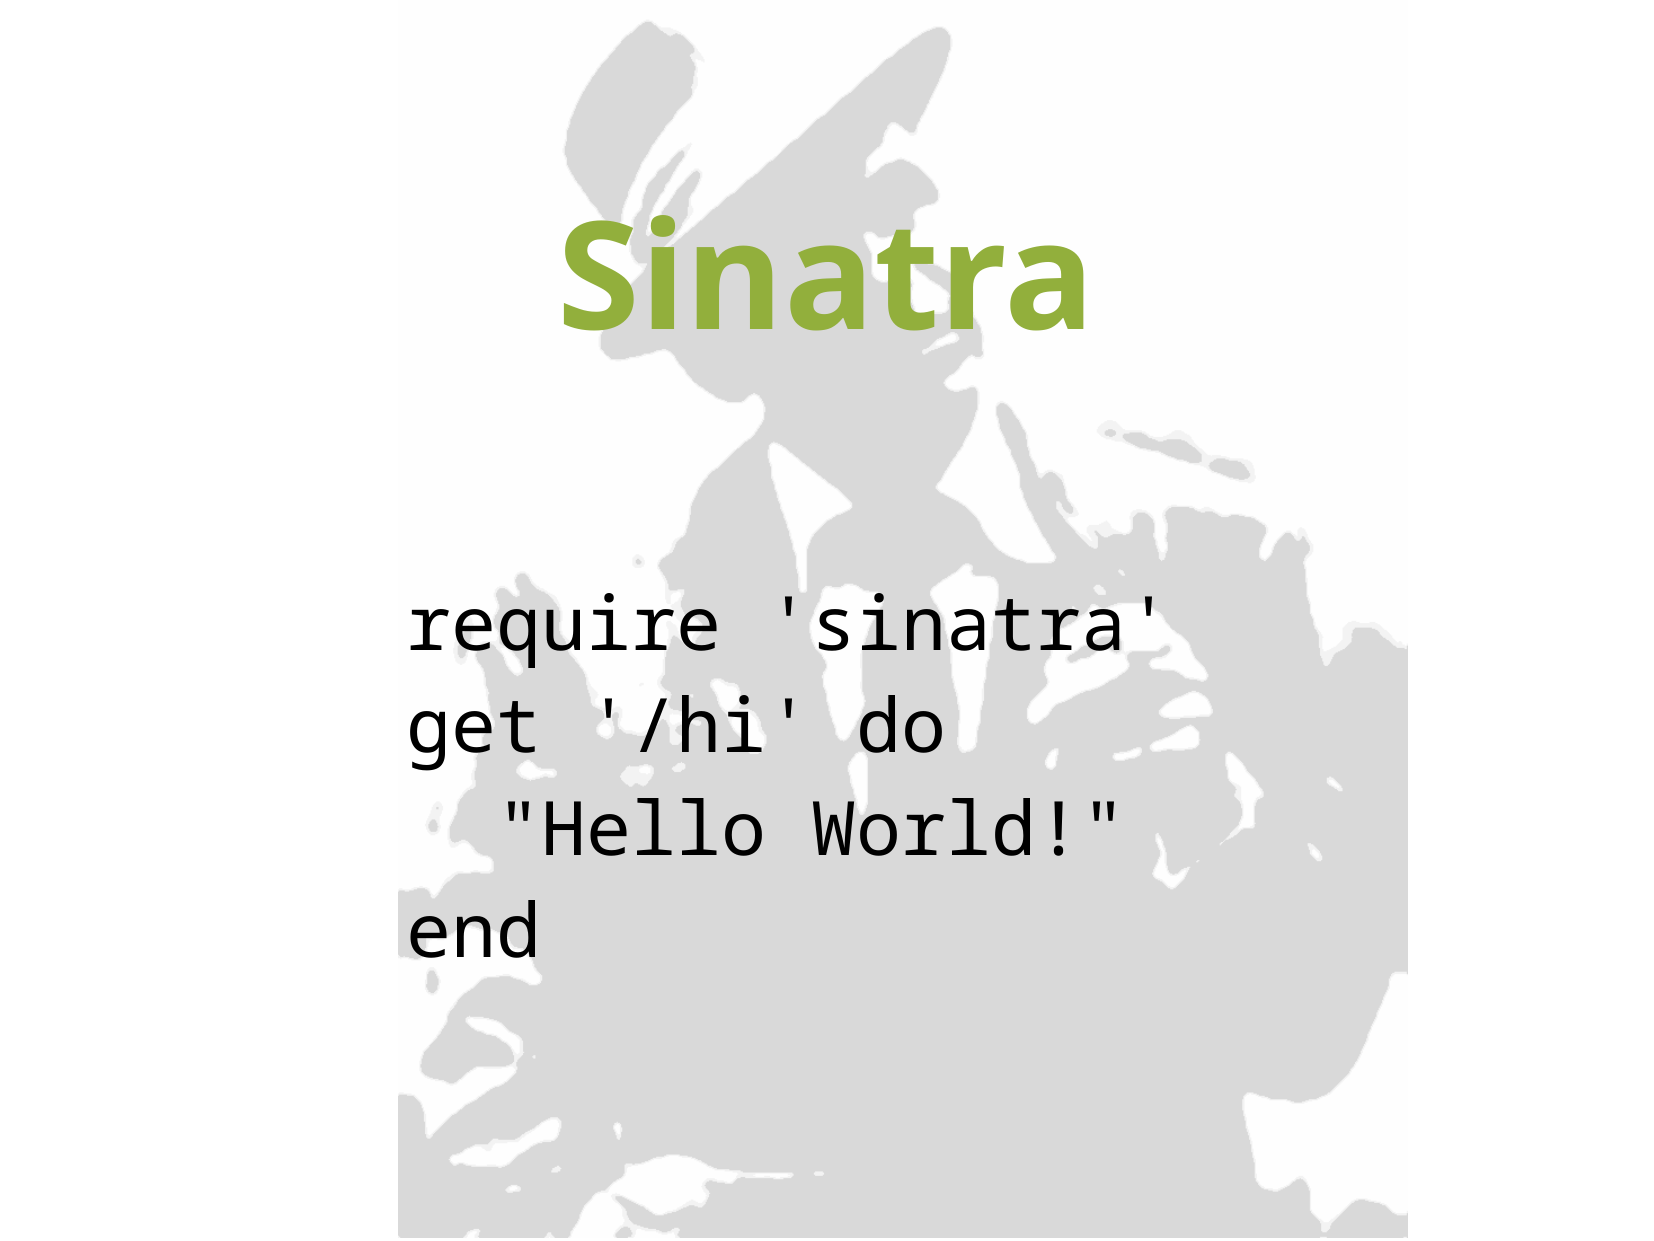

# Sinatra
require 'sinatra'
get '/hi' do
 "Hello World!"
end